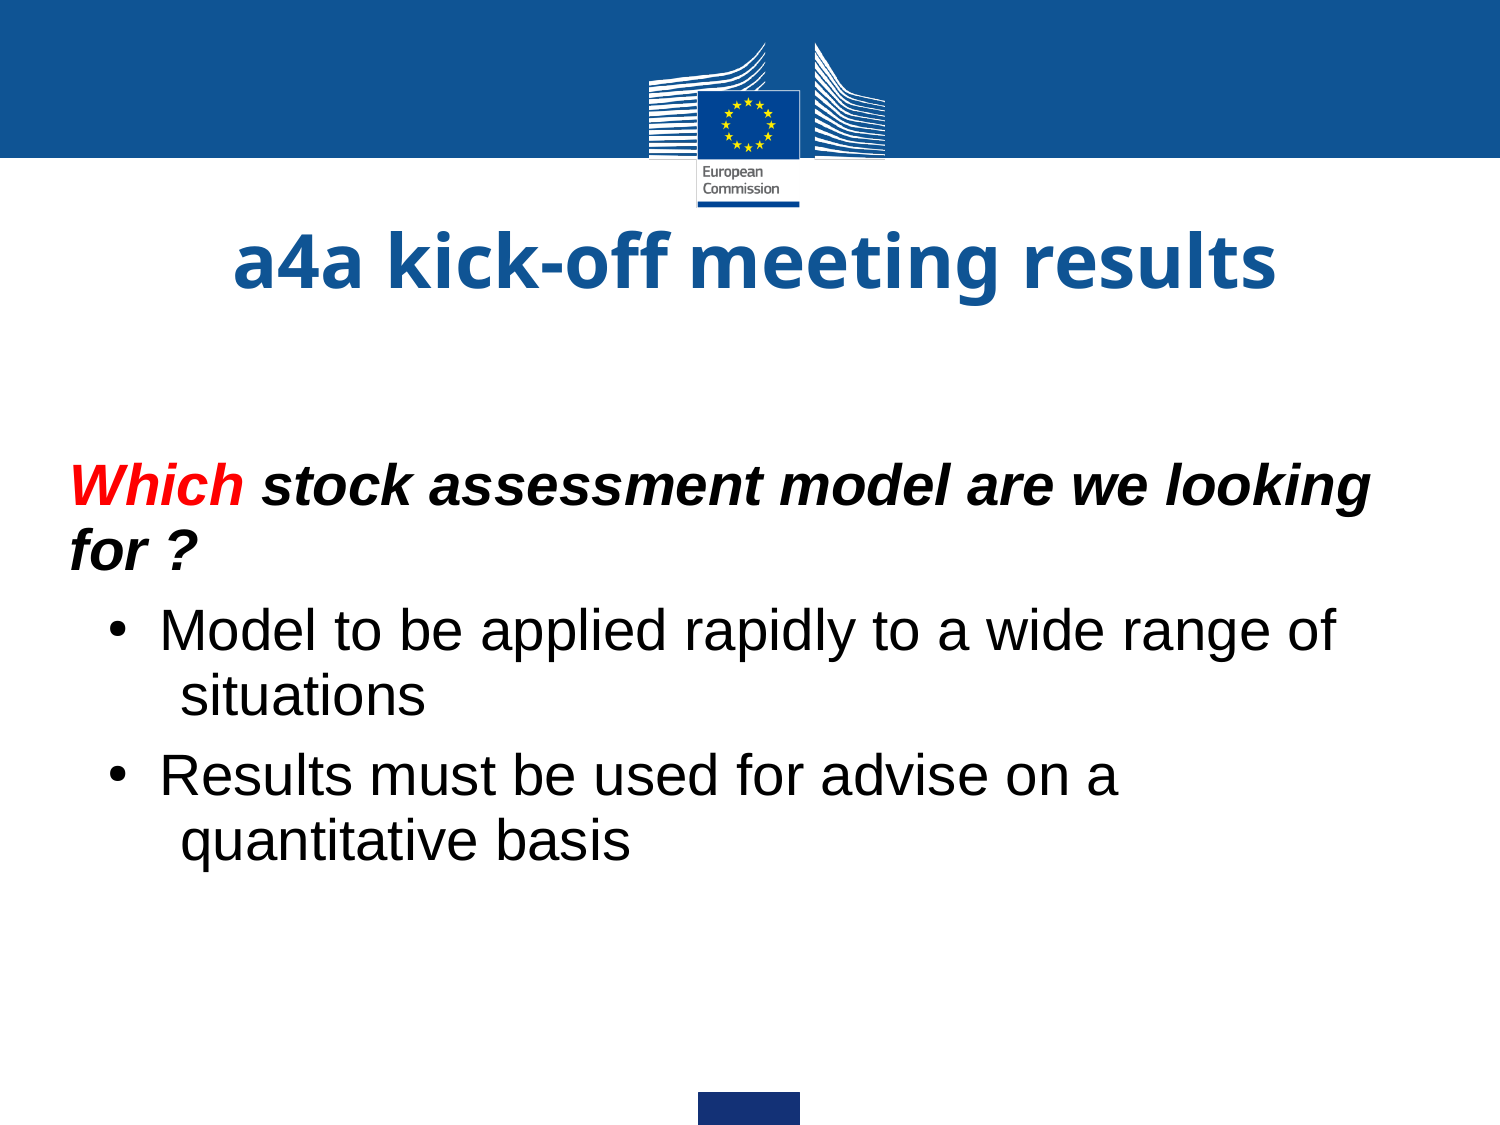

# a4a kick-off meeting results
Which stock assessment model are we looking for ?
 Model to be applied rapidly to a wide range of situations
 Results must be used for advise on a quantitative basis